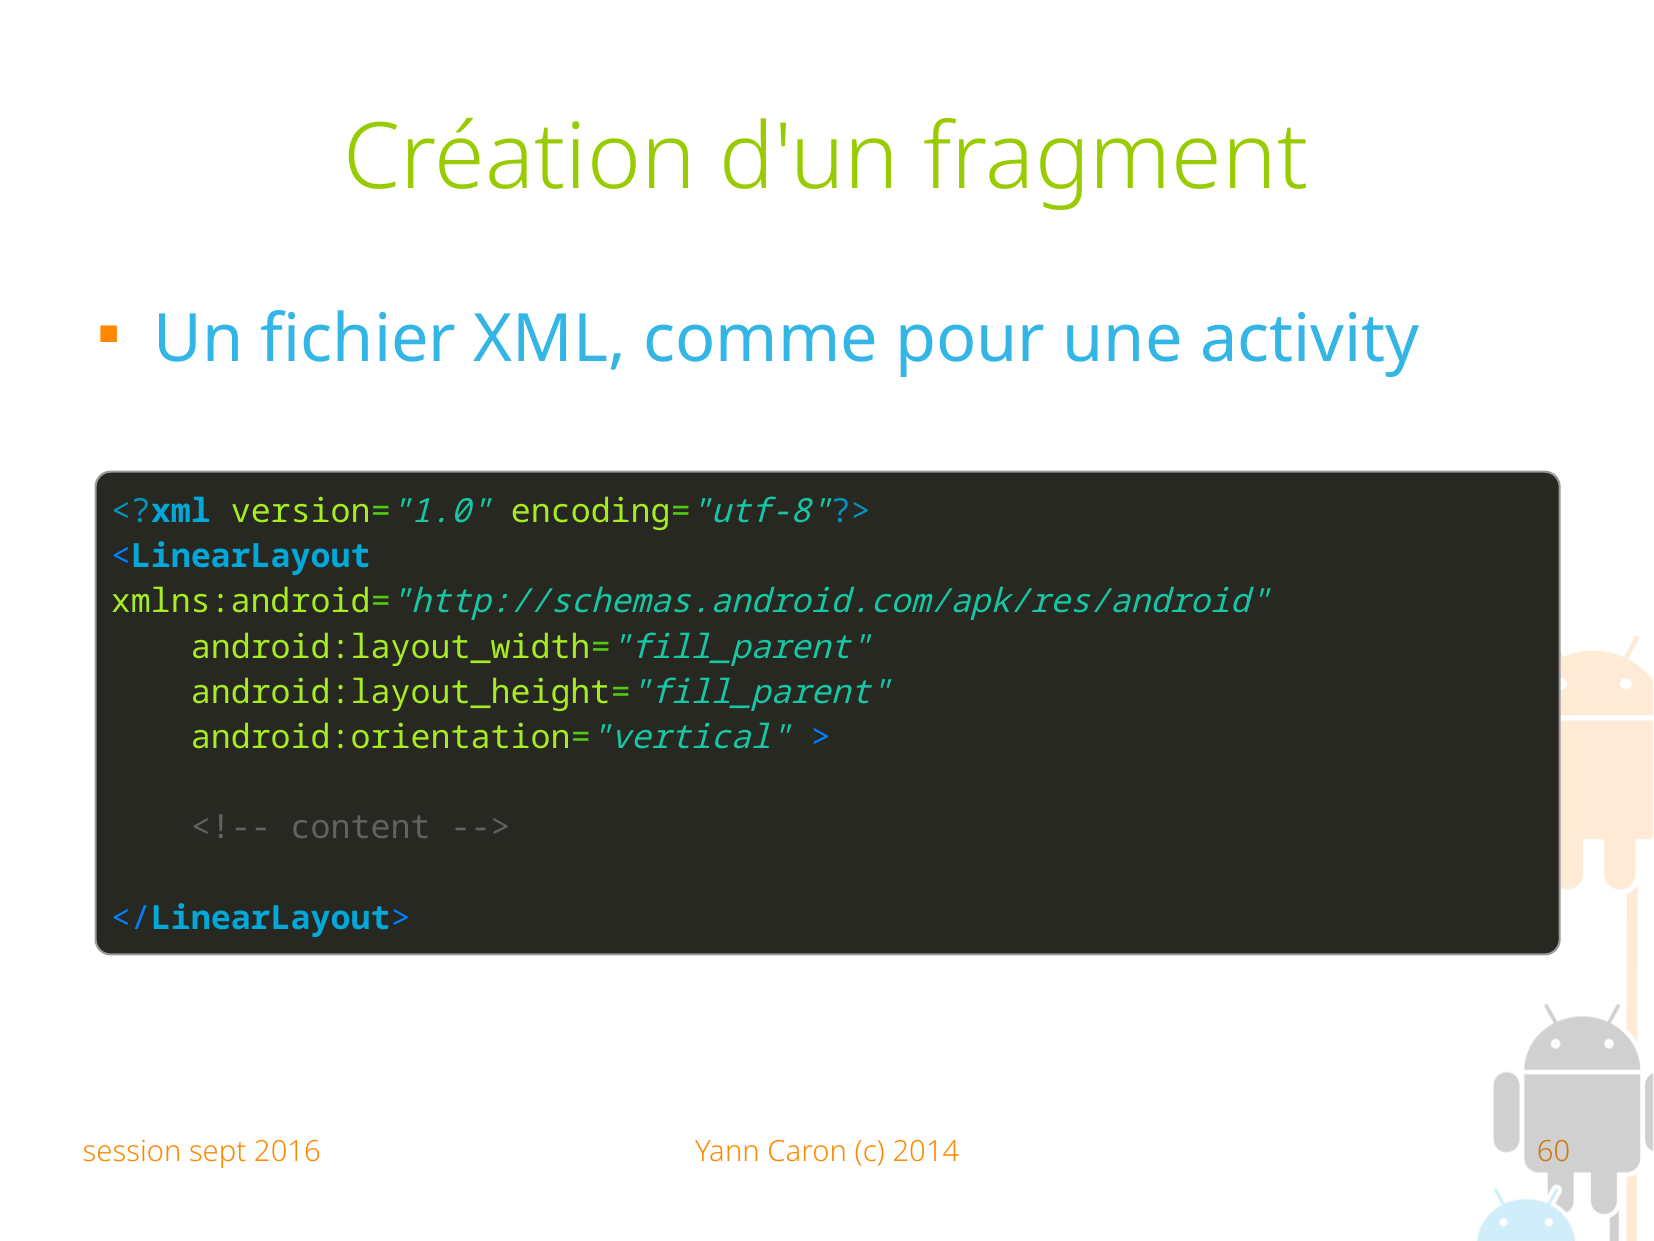

# Création d'un fragment
Un fichier XML, comme pour une activity
<?xml version="1.0" encoding="utf-8"?>
<LinearLayout xmlns:android="http://schemas.android.com/apk/res/android"
 android:layout_width="fill_parent"
 android:layout_height="fill_parent"
 android:orientation="vertical" >
 <!-- content -->
</LinearLayout>
session sept 2016
Yann Caron (c) 2014
60